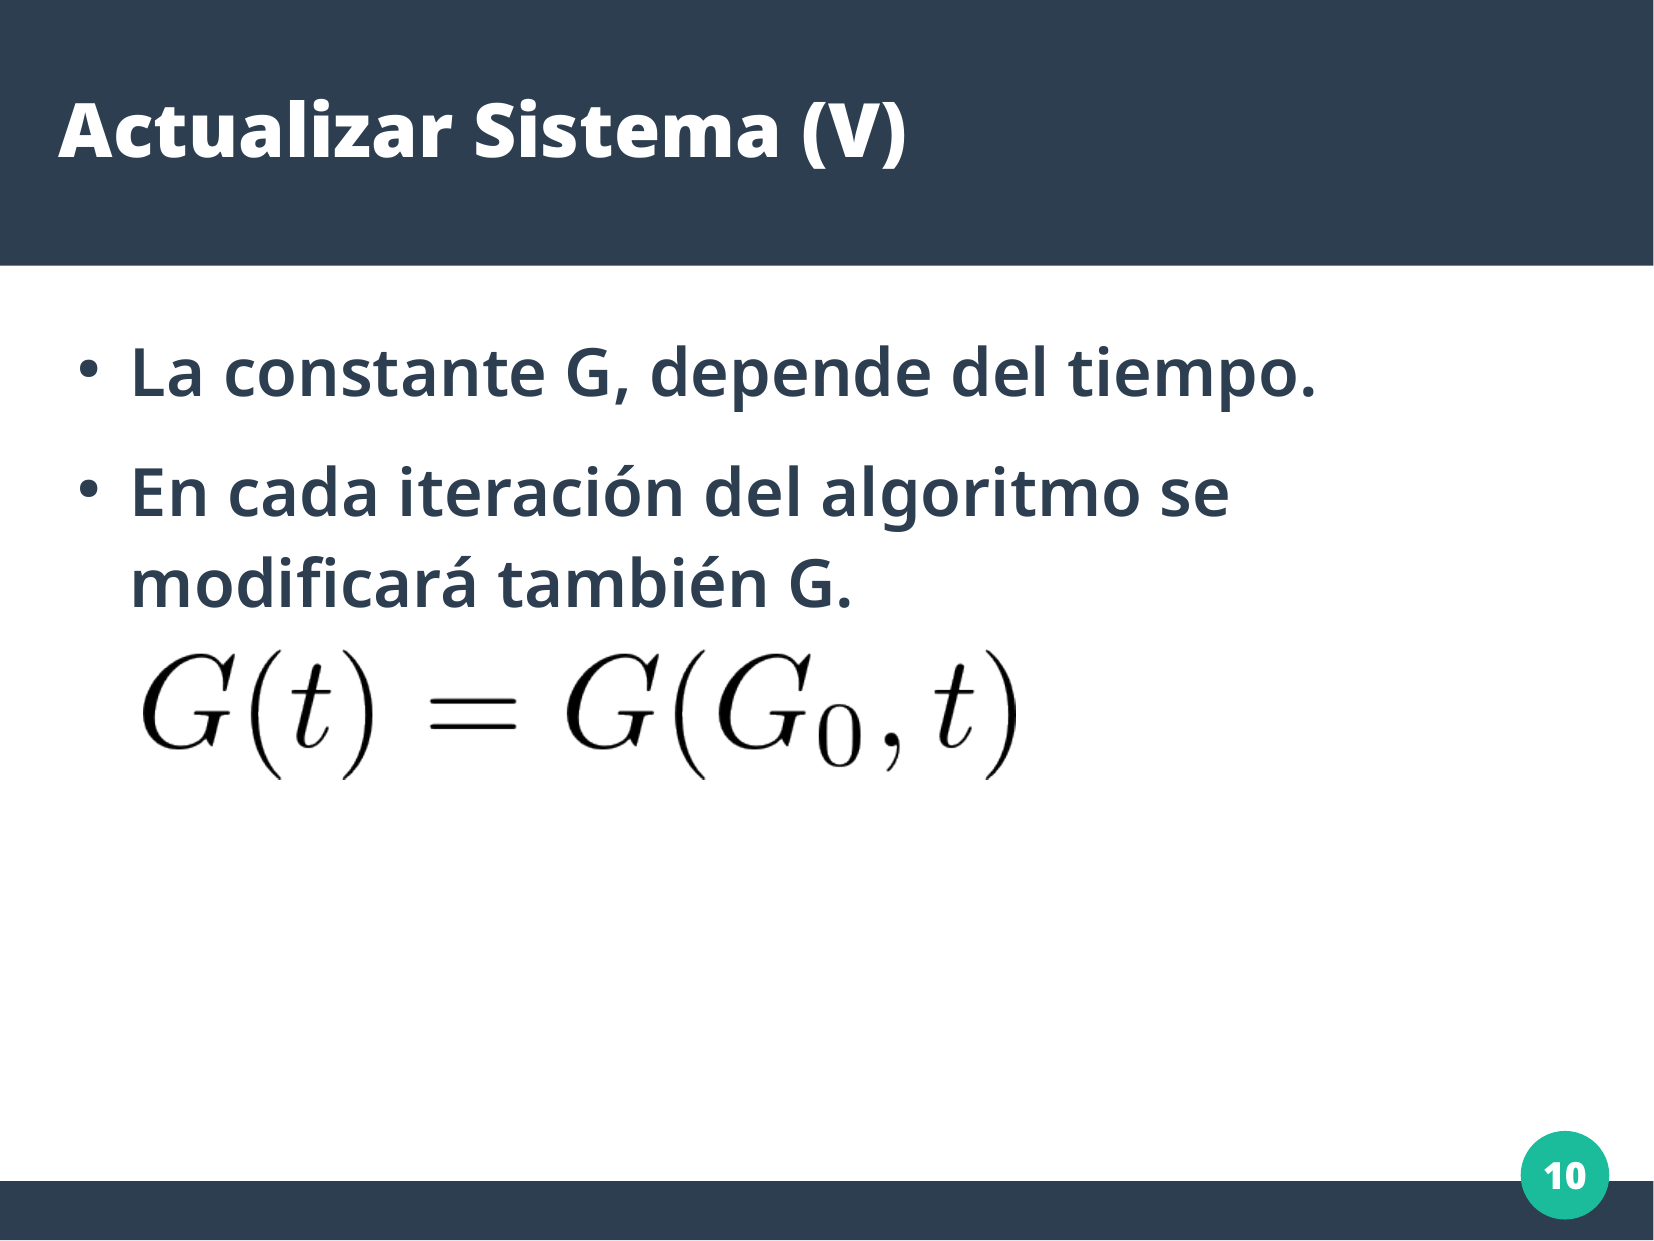

# Actualizar Sistema (V)
La constante G, depende del tiempo.
En cada iteración del algoritmo se modificará también G.
10